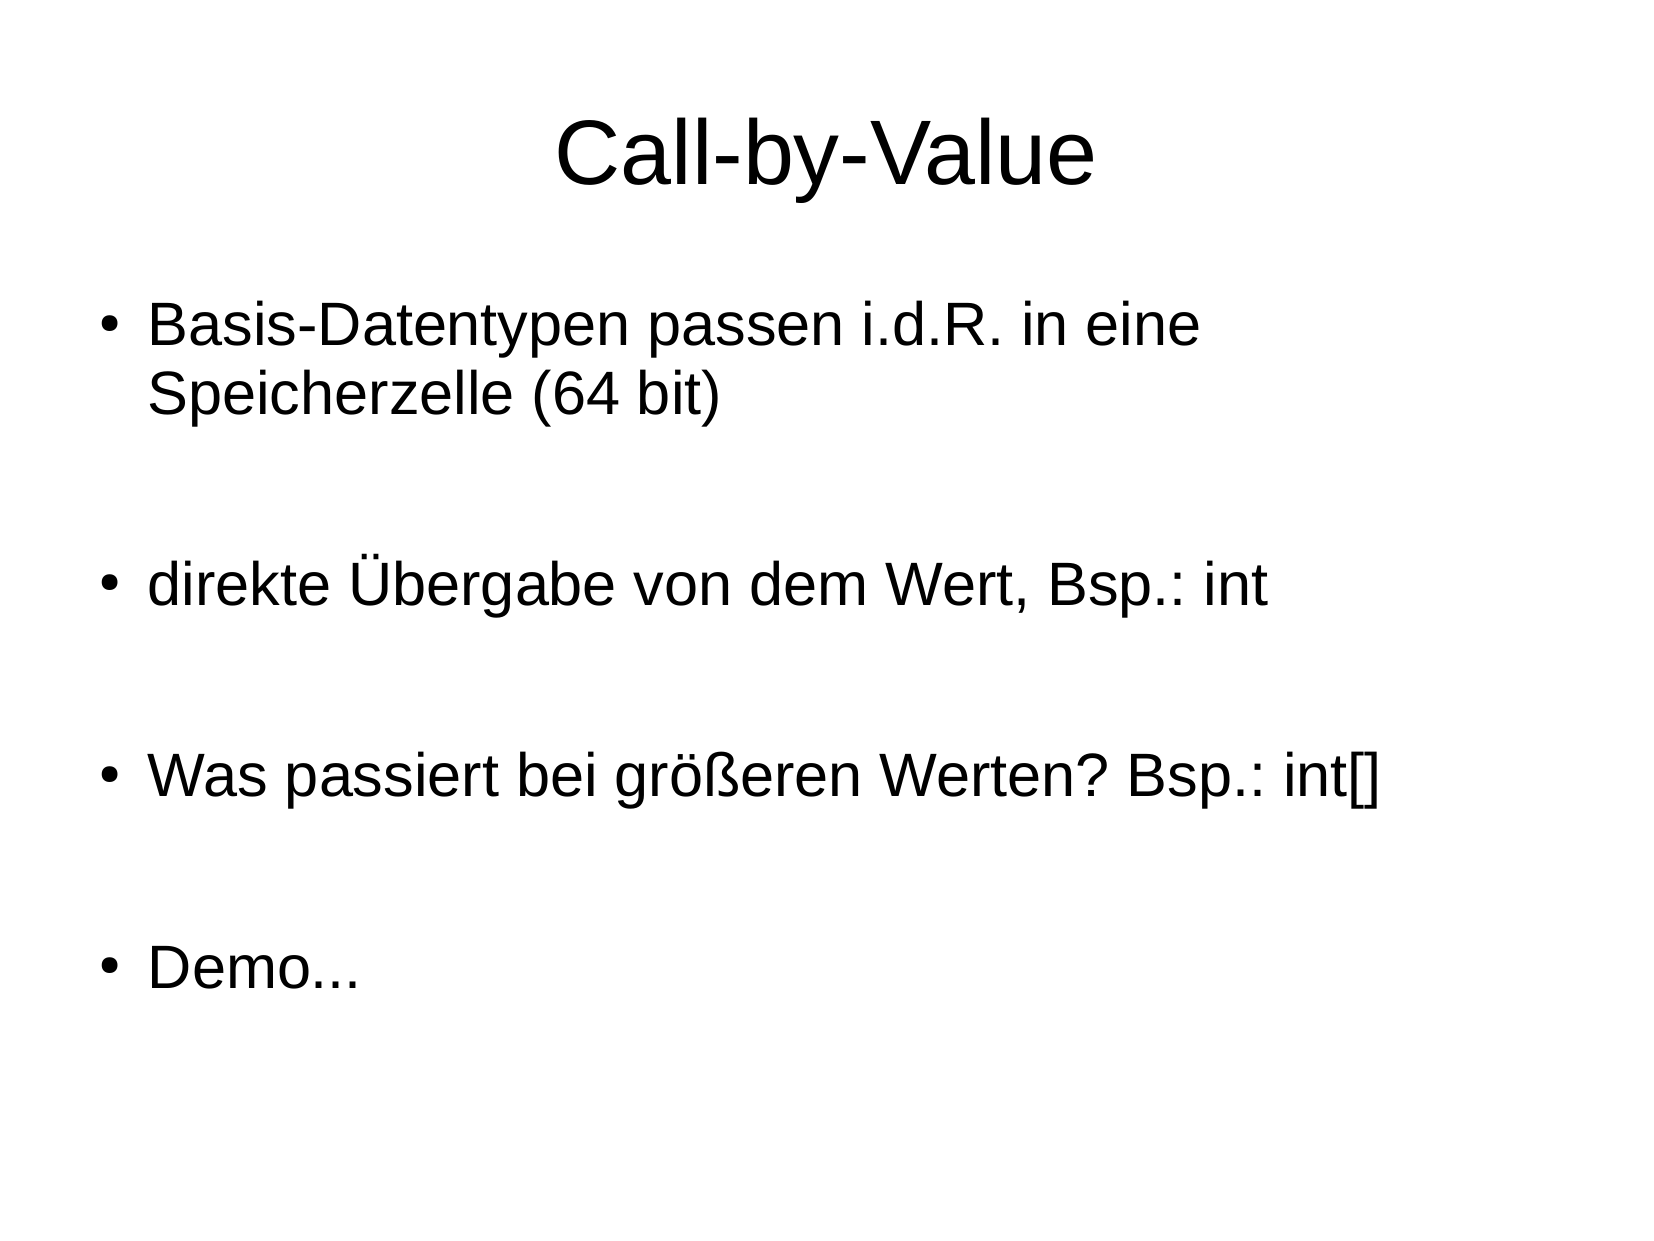

# Call-by-Value
Basis-Datentypen passen i.d.R. in eine Speicherzelle (64 bit)
direkte Übergabe von dem Wert, Bsp.: int
Was passiert bei größeren Werten? Bsp.: int[]
Demo...